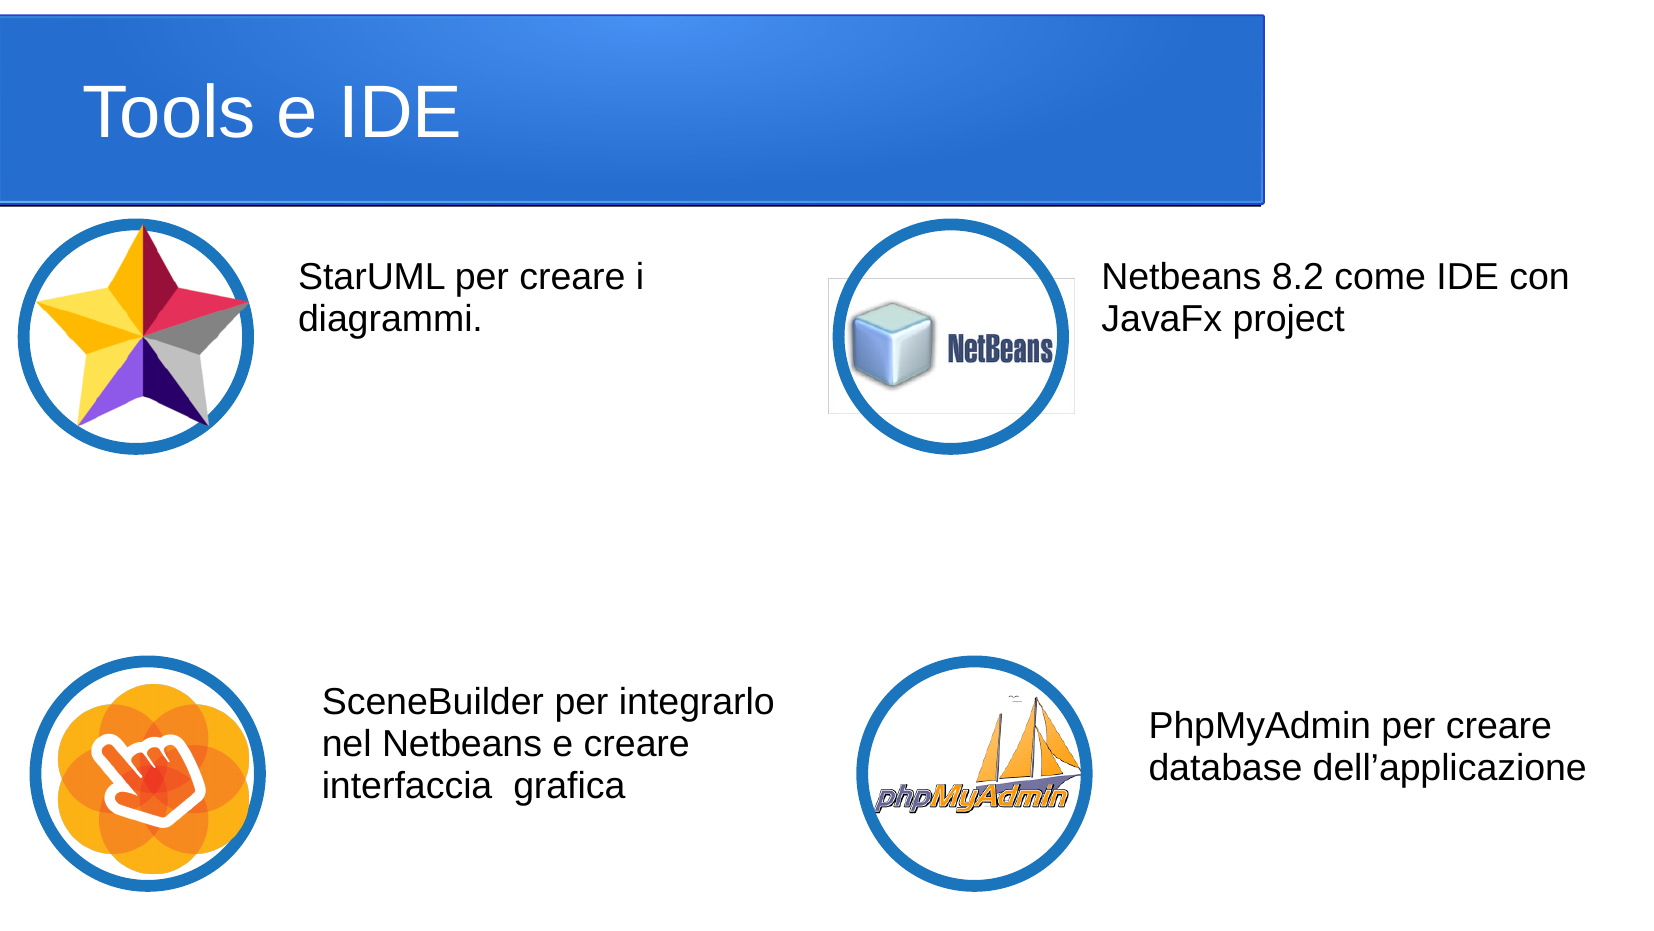

# Tools e IDE
StarUML per creare i diagrammi.
Netbeans 8.2 come IDE con JavaFx project
SceneBuilder per integrarlo nel Netbeans e creare interfaccia grafica
PhpMyAdmin per creare database dell’applicazione